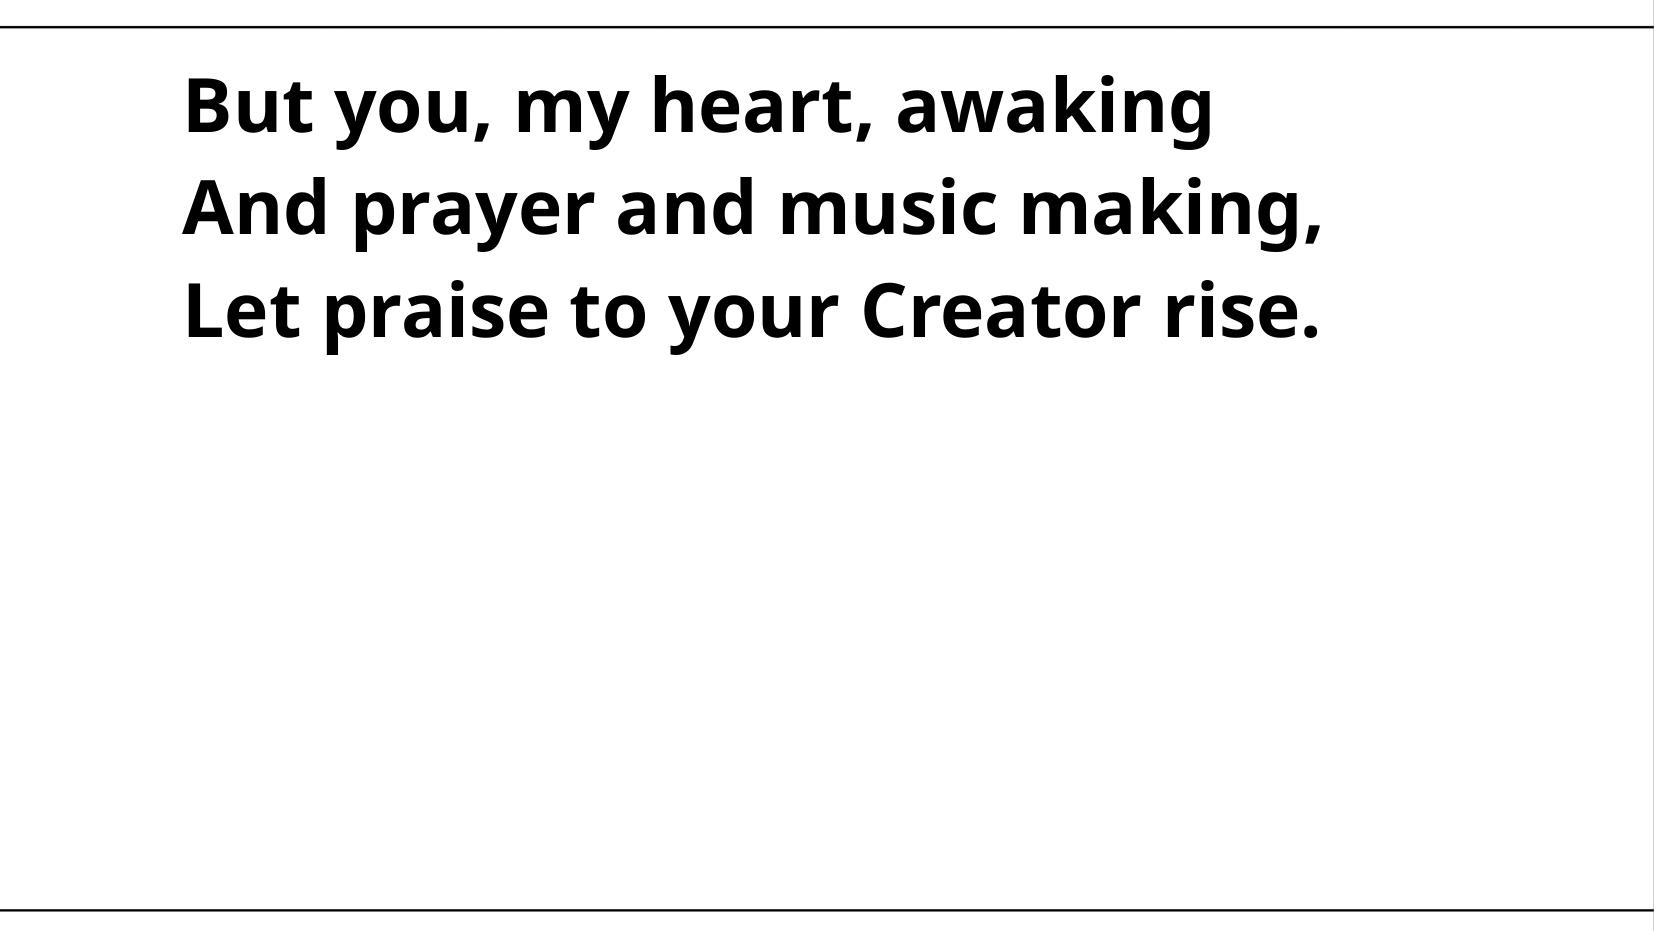

But you, my heart, awaking
 And prayer and music making,
 Let praise to your Creator rise.